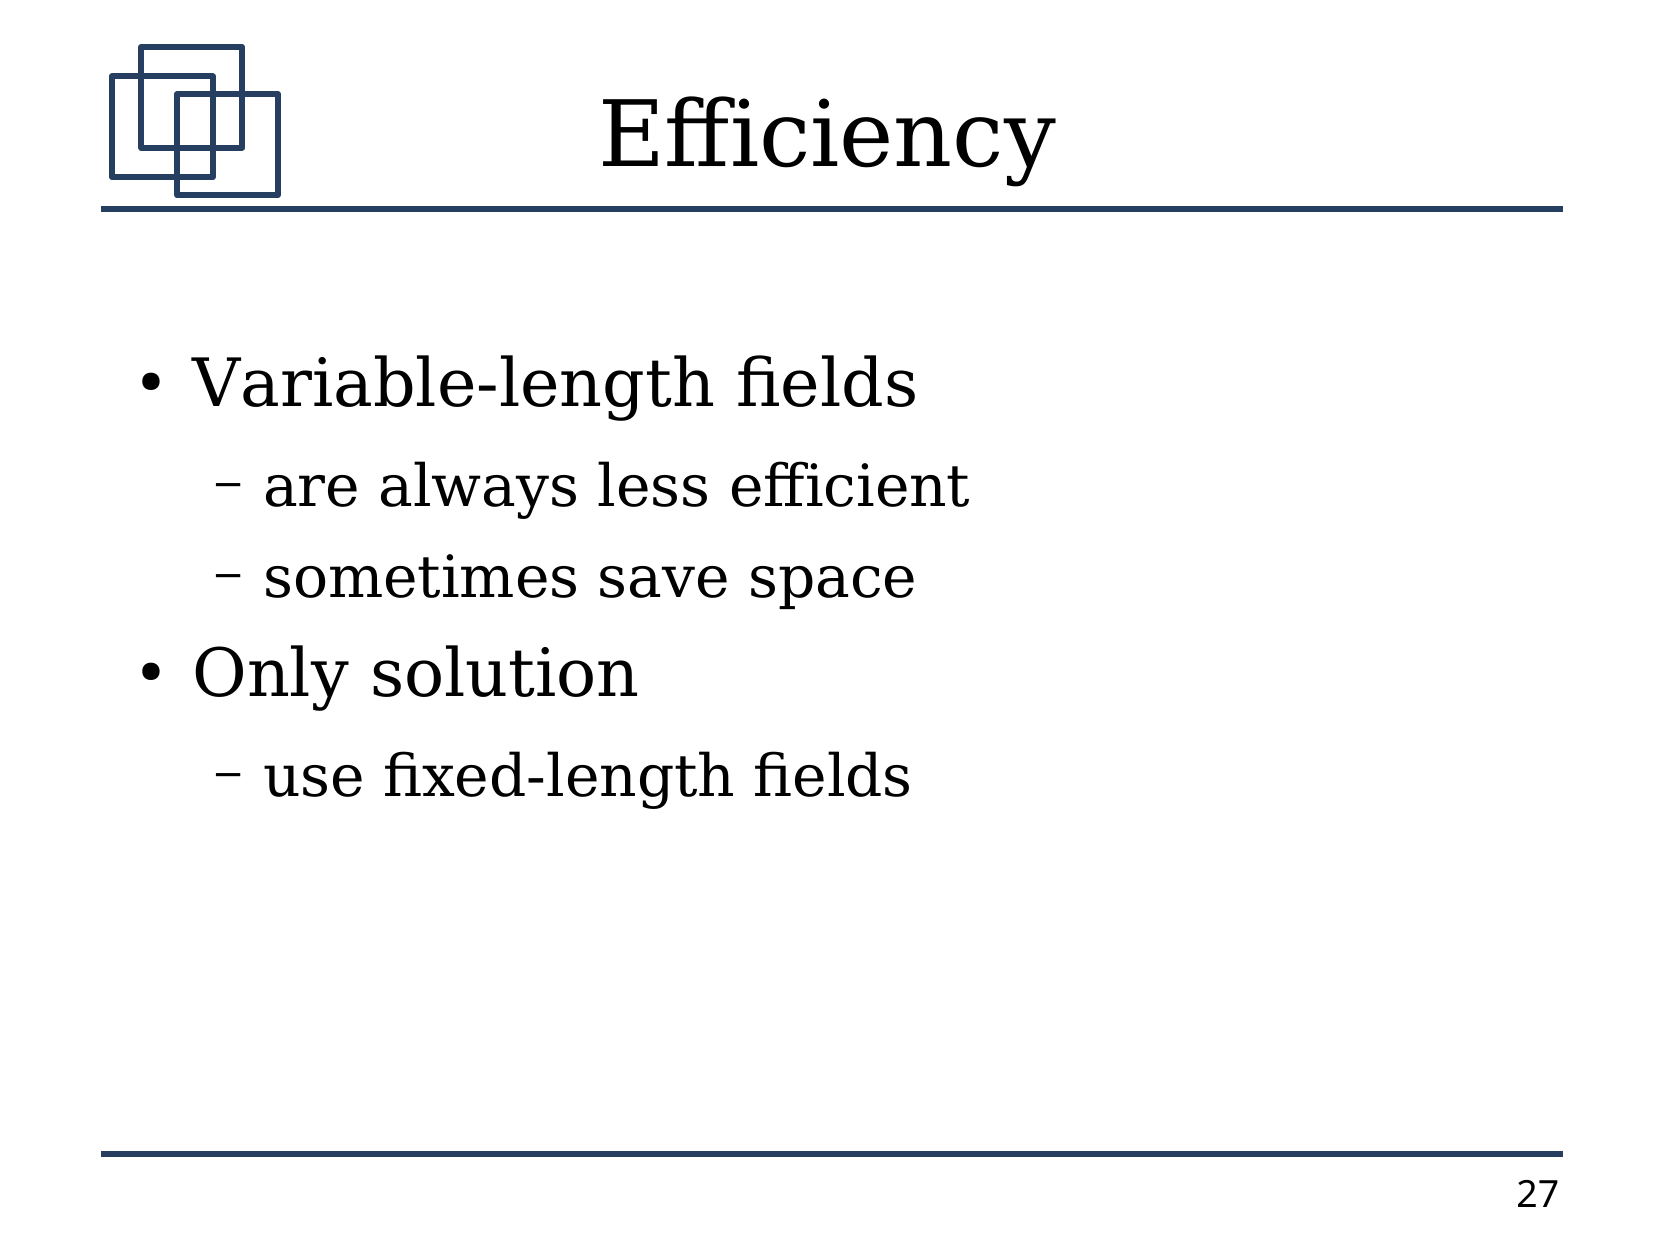

# Efficiency
Variable-length fields
are always less efficient
sometimes save space
Only solution
use fixed-length fields